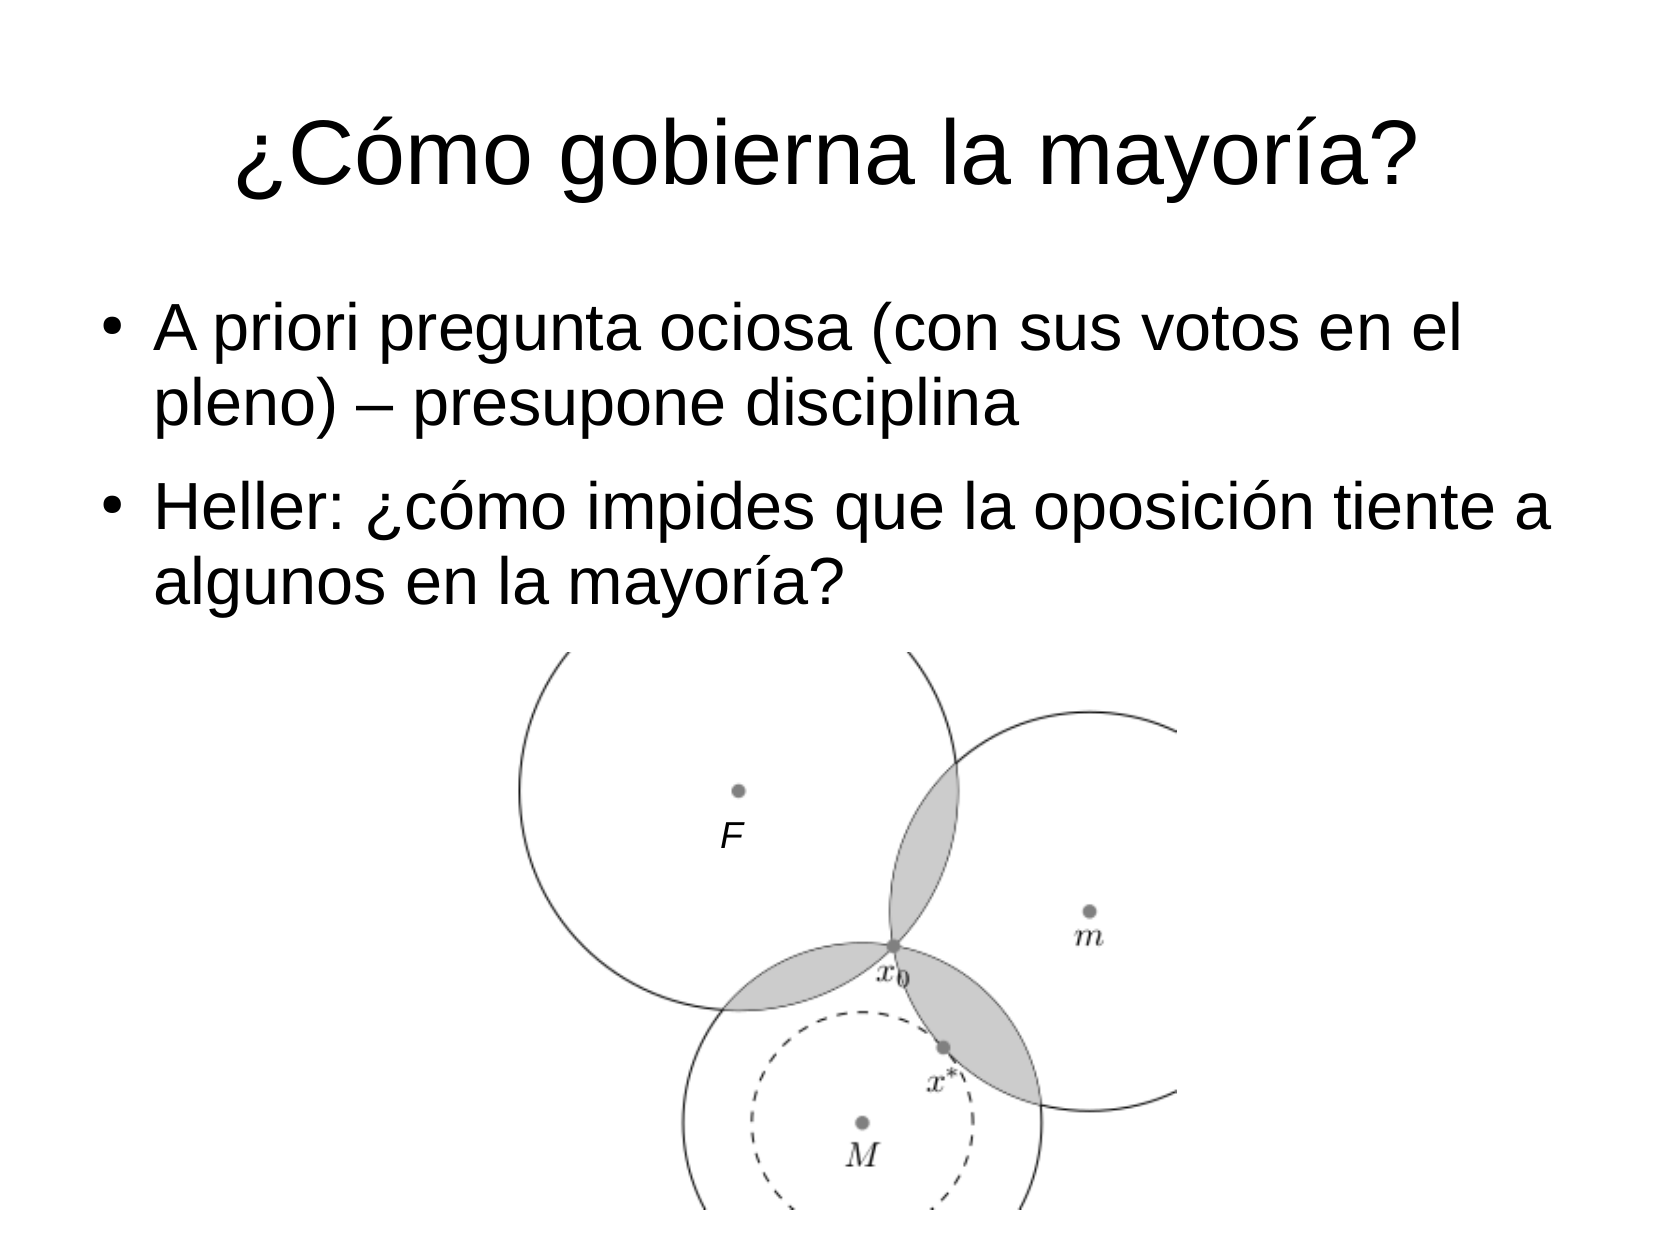

# ¿Cómo gobierna la mayoría?
A priori pregunta ociosa (con sus votos en el pleno) – presupone disciplina
Heller: ¿cómo impides que la oposición tiente a algunos en la mayoría?
F